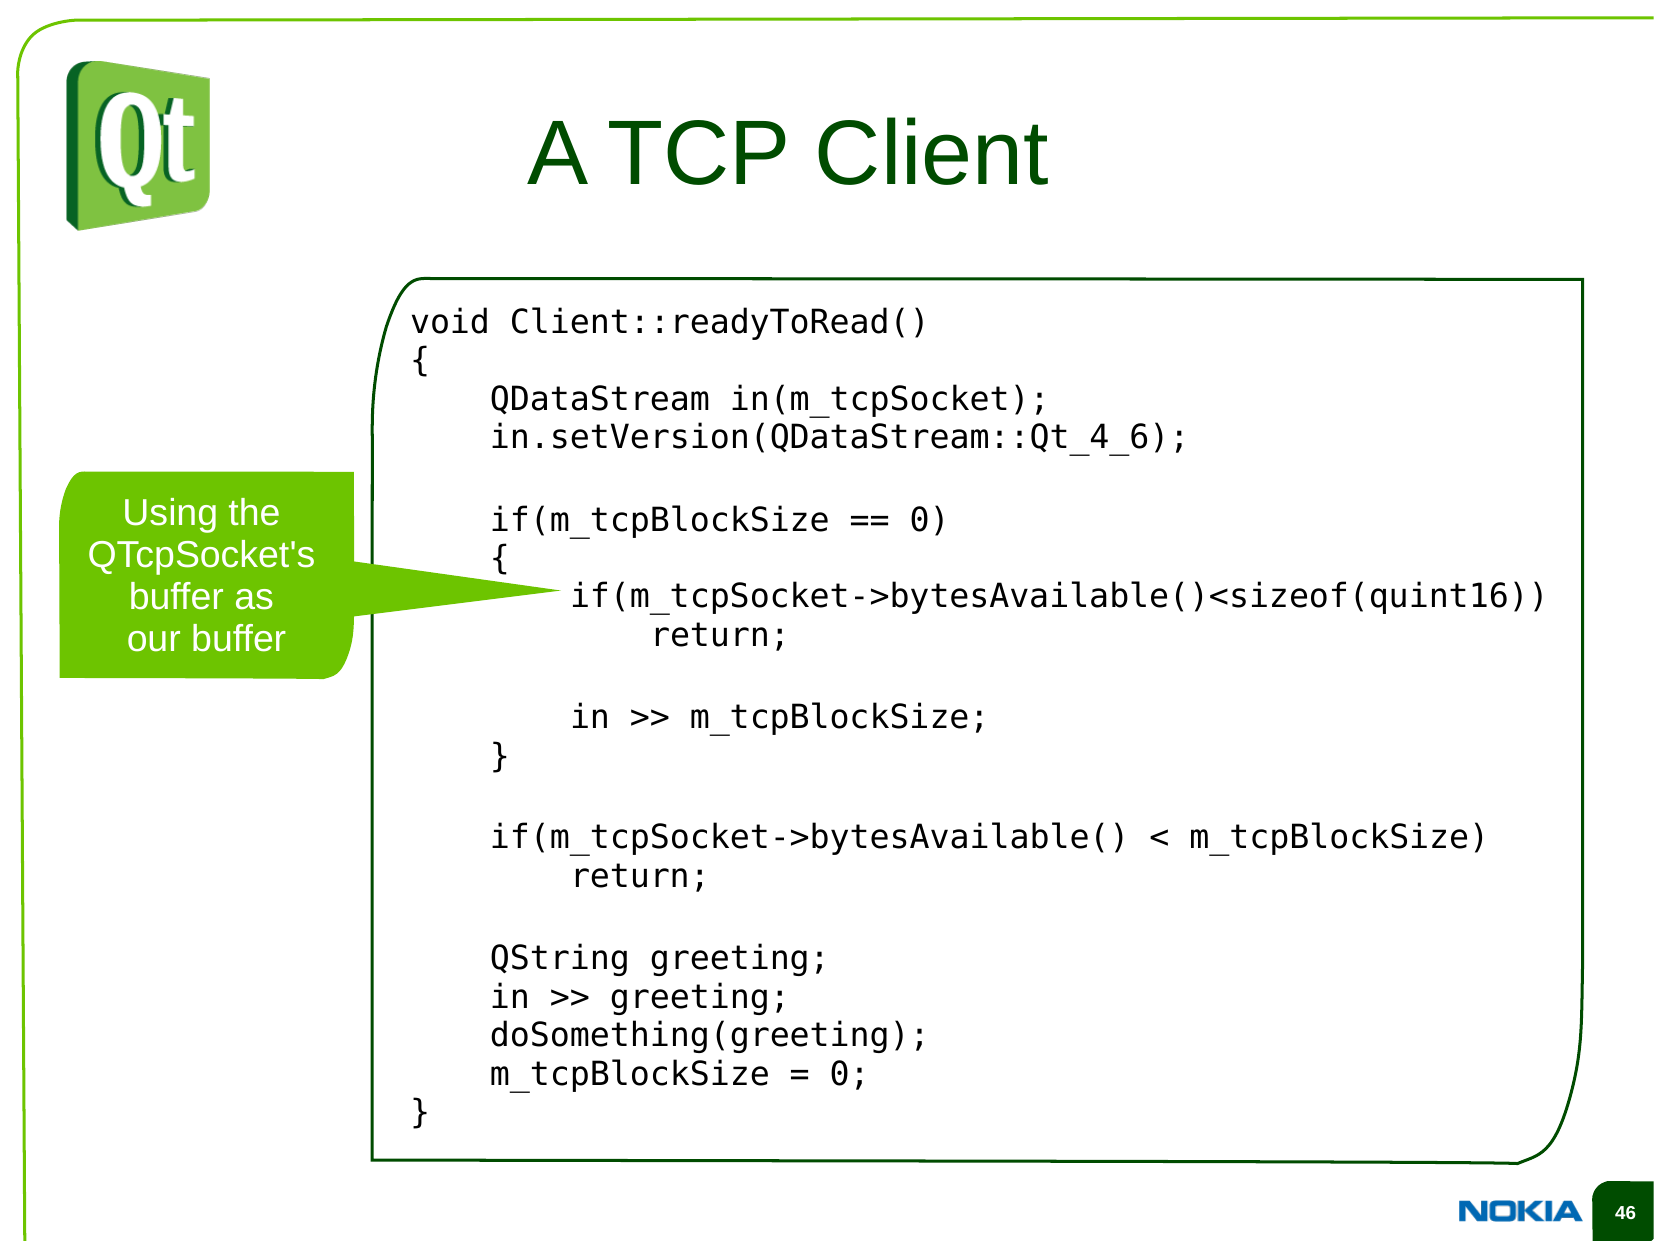

# A TCP Client
void Client::readyToRead()
{
 QDataStream in(m_tcpSocket);
 in.setVersion(QDataStream::Qt_4_6);
 if(m_tcpBlockSize == 0)
 {
 if(m_tcpSocket->bytesAvailable()<sizeof(quint16))
 return;
 in >> m_tcpBlockSize;
 }
 if(m_tcpSocket->bytesAvailable() < m_tcpBlockSize)
 return;
 QString greeting;
 in >> greeting;
 doSomething(greeting);
 m_tcpBlockSize = 0;
}
Using the
QTcpSocket's
buffer as
our buffer